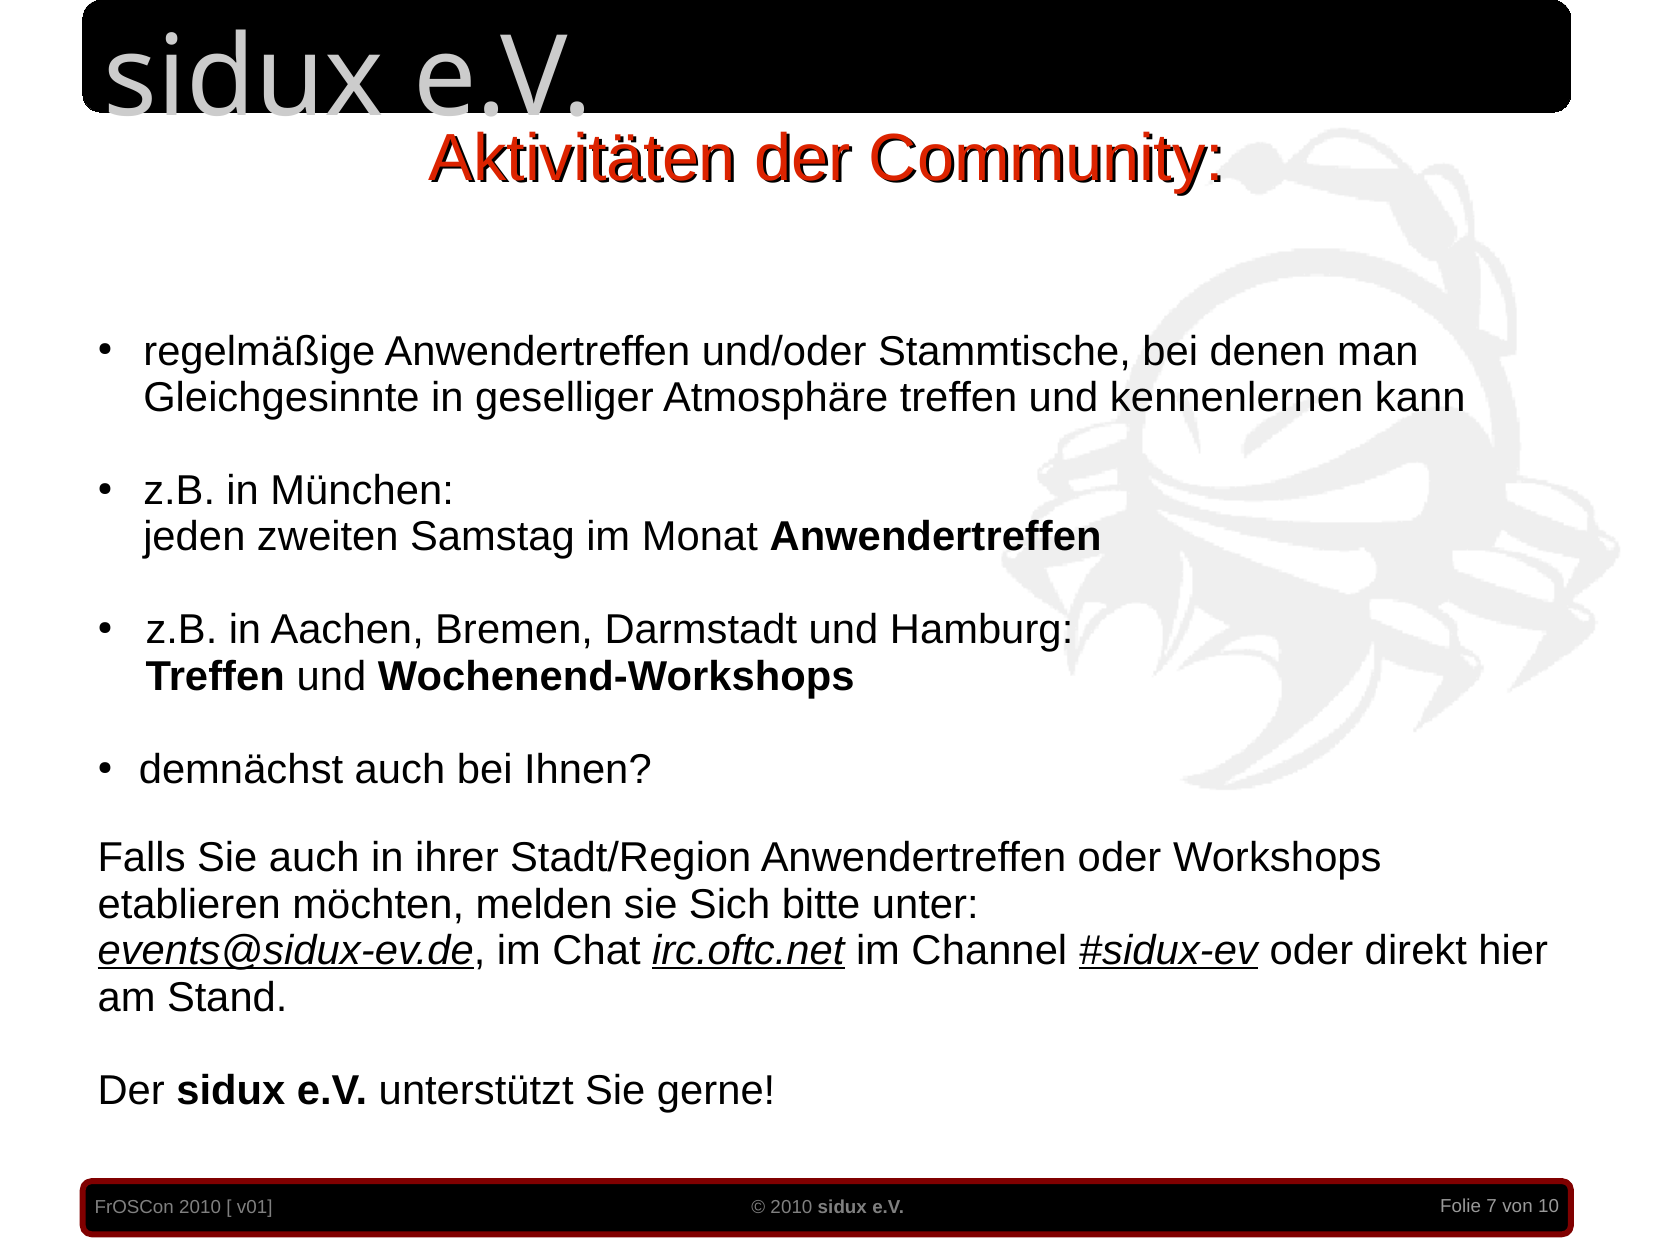

Aktivitäten der Community:
regelmäßige Anwendertreffen und/oder Stammtische, bei denen man Gleichgesinnte in geselliger Atmosphäre treffen und kennenlernen kann
z.B. in München:
jeden zweiten Samstag im Monat Anwendertreffen
z.B. in Aachen, Bremen, Darmstadt und Hamburg:
Treffen und Wochenend-Workshops
demnächst auch bei Ihnen?
Falls Sie auch in ihrer Stadt/Region Anwendertreffen oder Workshops etablieren möchten, melden sie Sich bitte unter:
events@sidux-ev.de, im Chat irc.oftc.net im Channel #sidux-ev oder direkt hier am Stand.
Der sidux e.V. unterstützt Sie gerne!